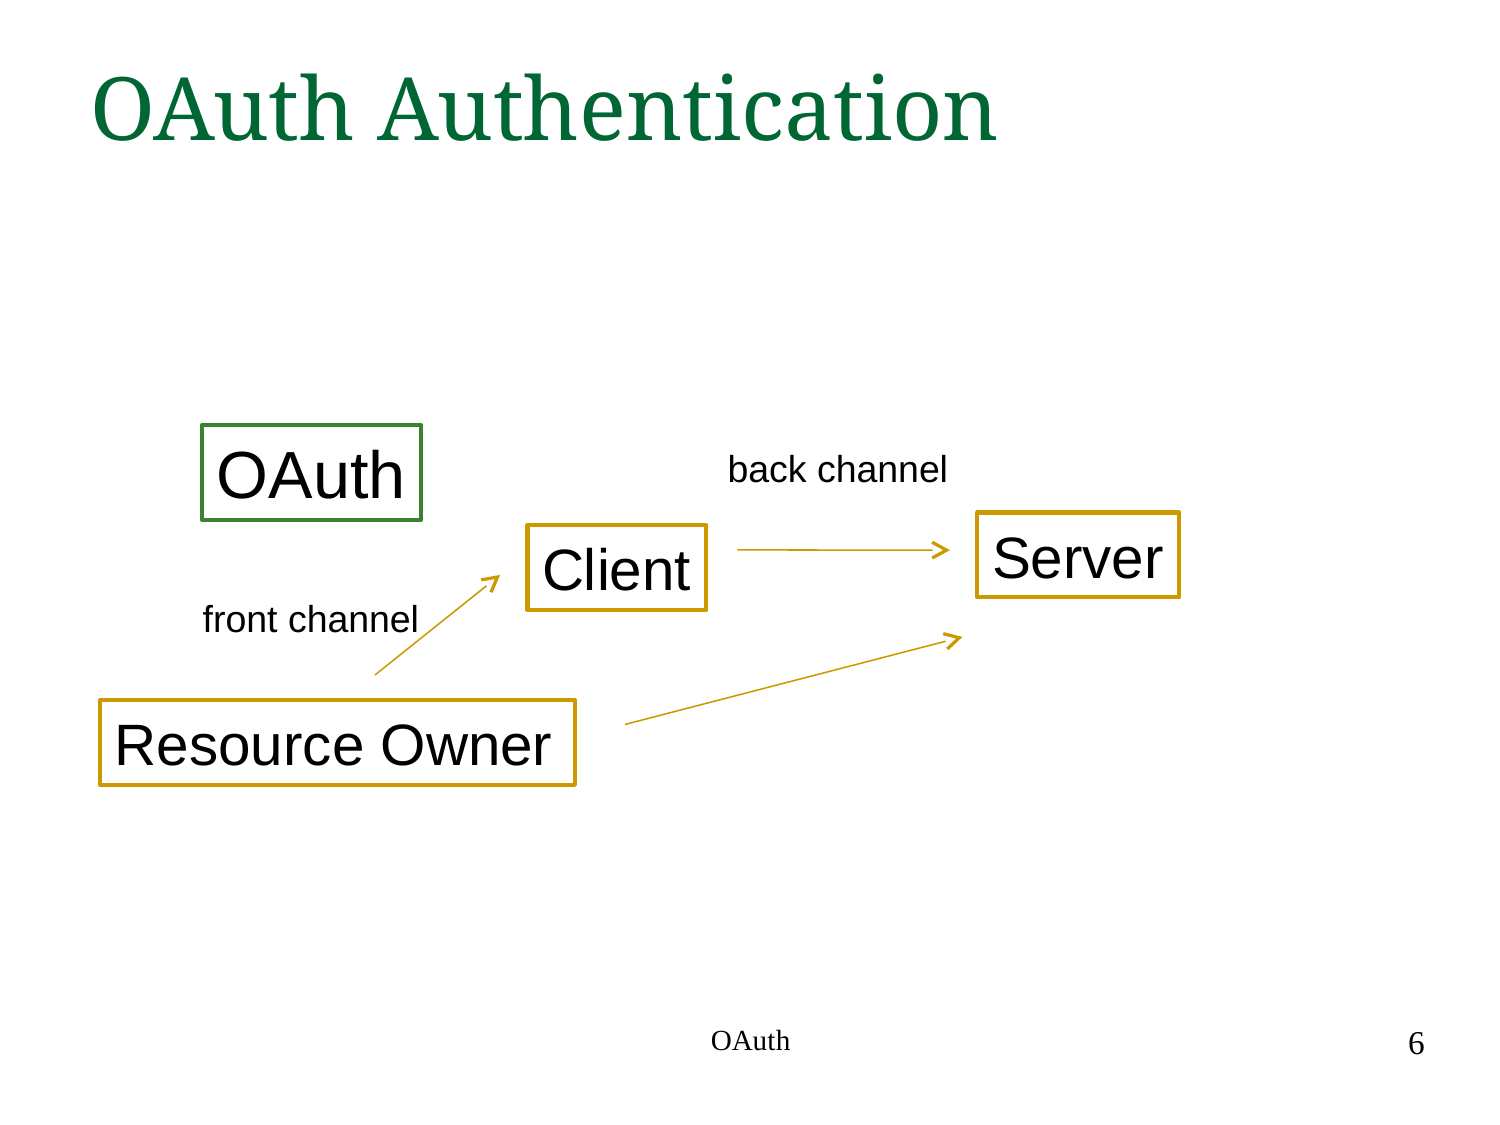

# OAuth Authentication
OAuth
back channel
Server
Client
front channel
Resource Owner
OAuth
6